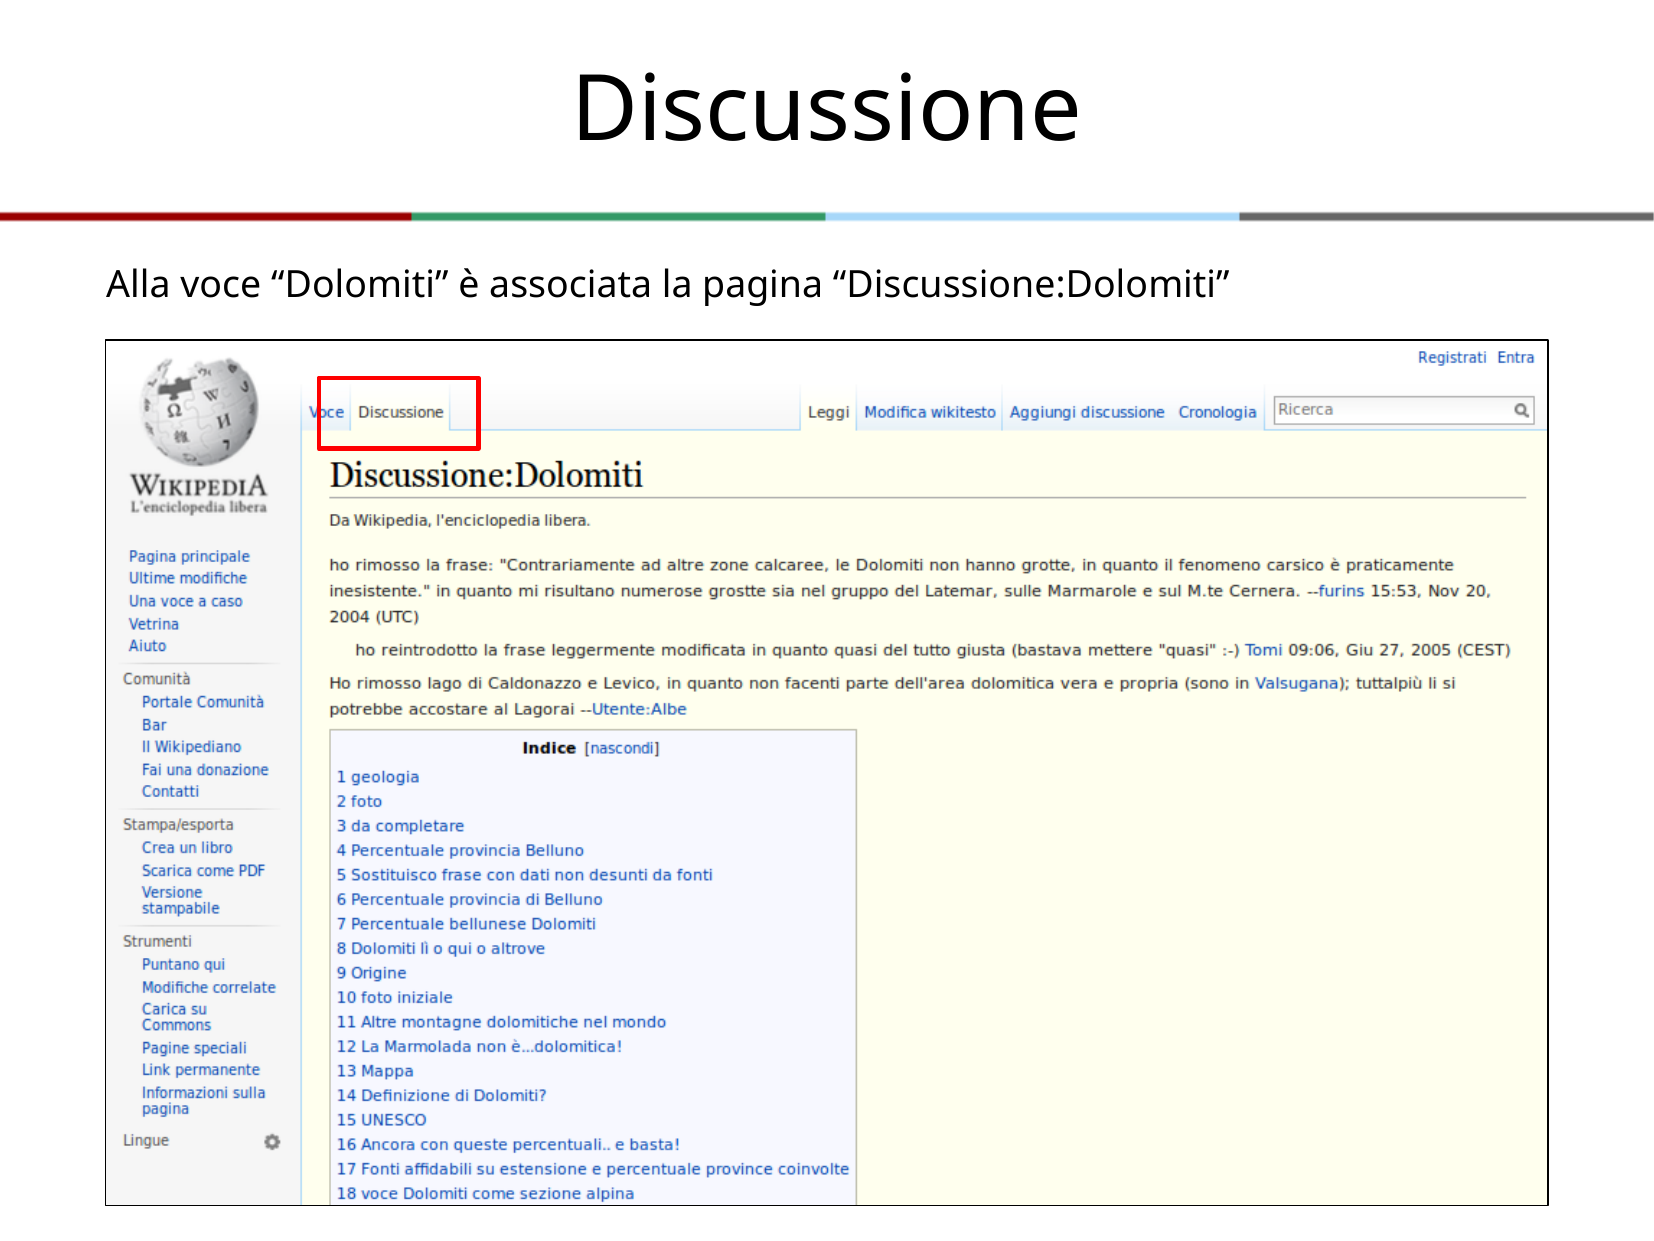

Discussione
Alla voce “Dolomiti” è associata la pagina “Discussione:Dolomiti”